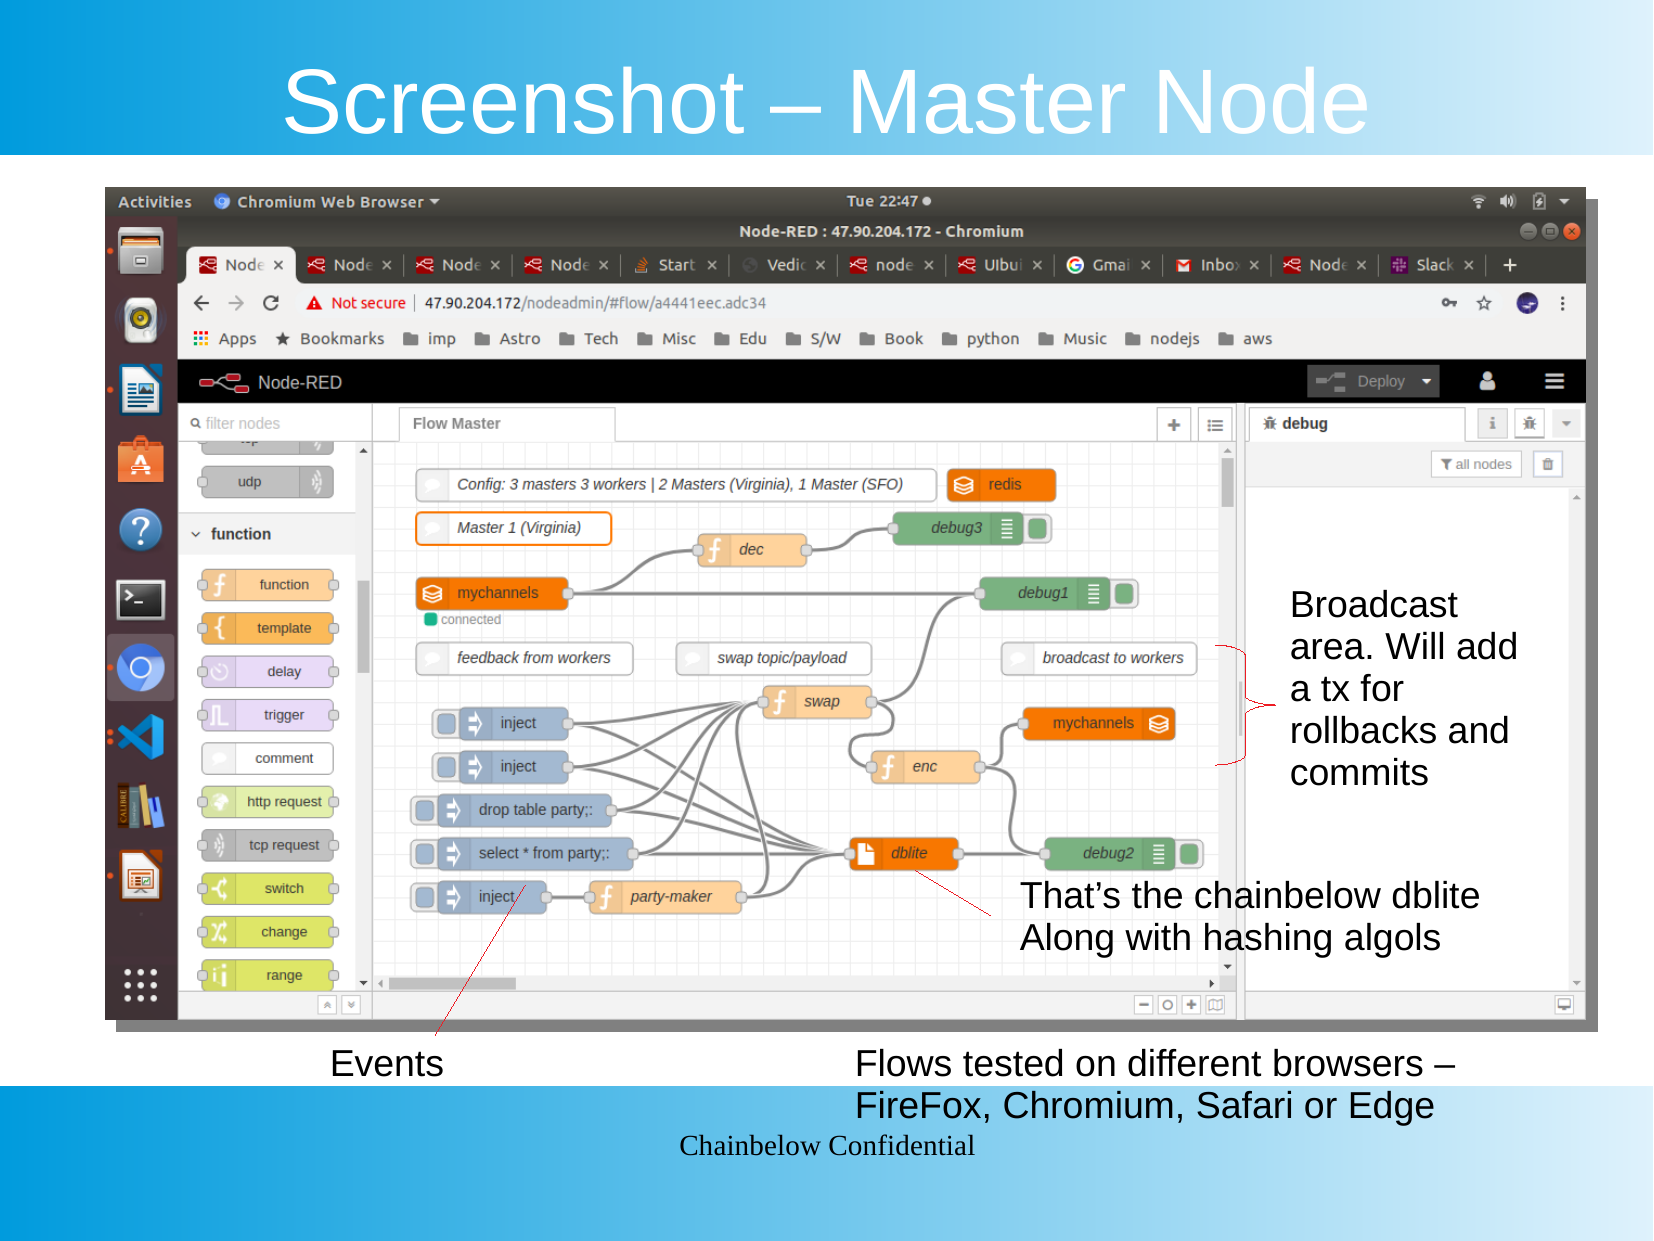

# Screenshot – Master Node
Broadcast area. Will add a tx for rollbacks and commits
That’s the chainbelow dblite
Along with hashing algols
Events
Flows tested on different browsers –
FireFox, Chromium, Safari or Edge